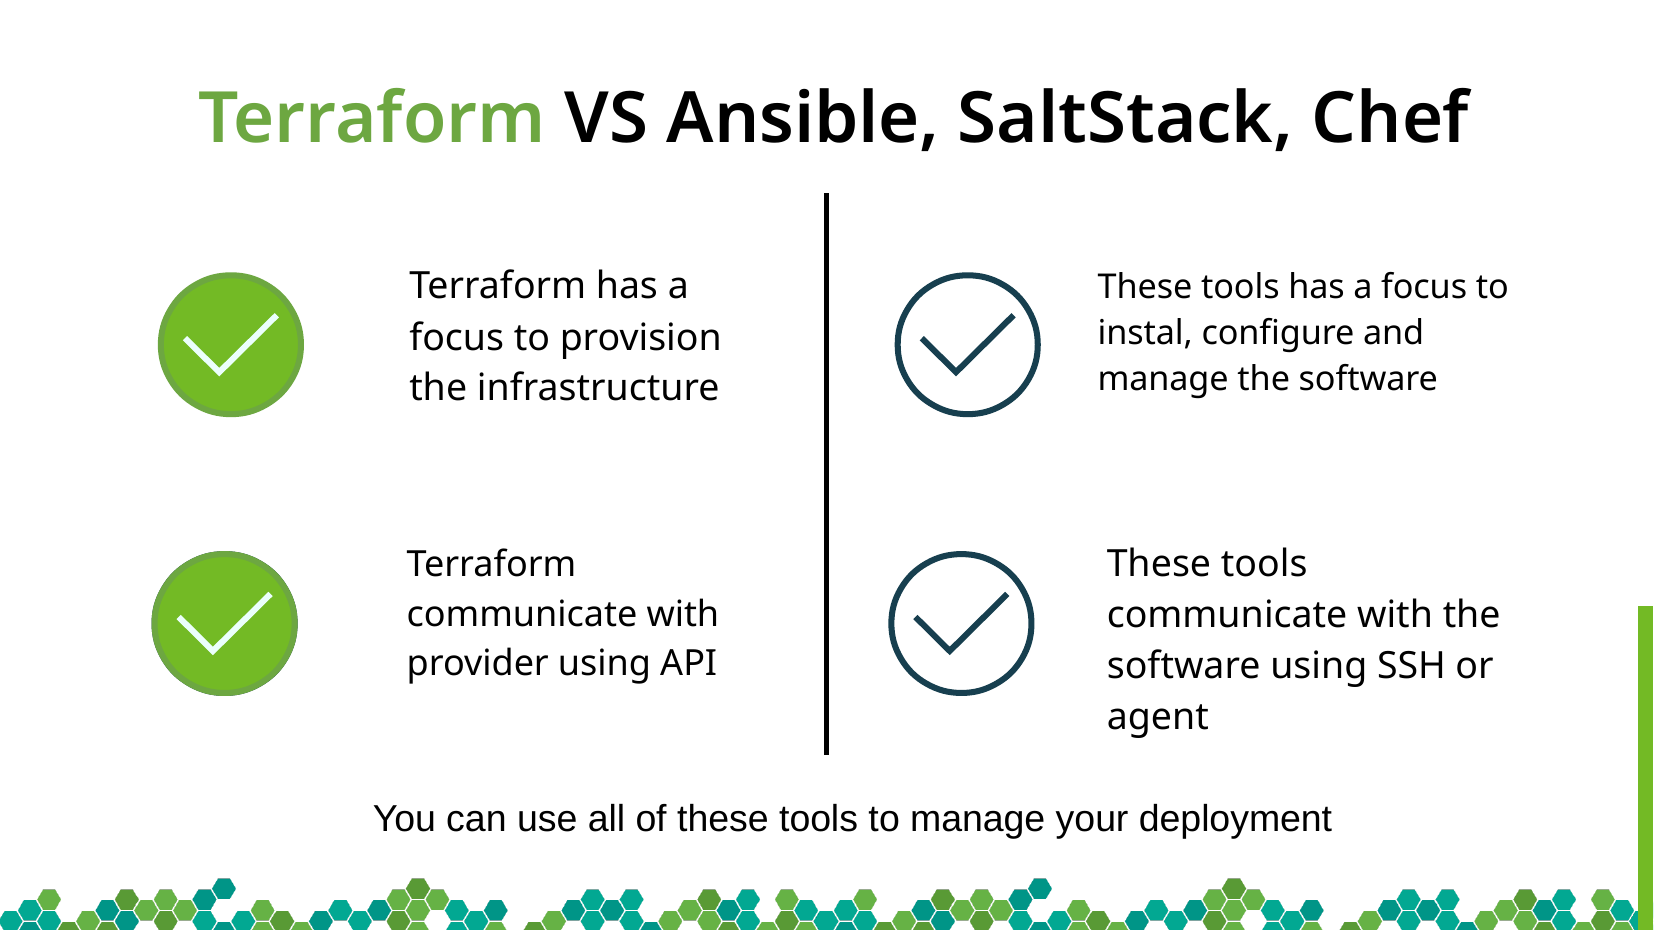

# Terraform VS Ansible, SaltStack, Chef
Terraform has a focus to provision the infrastructure
These tools has a focus to instal, configure and manage the software
These tools communicate with the software using SSH or agent
Terraform communicate with provider using API
You can use all of these tools to manage your deployment